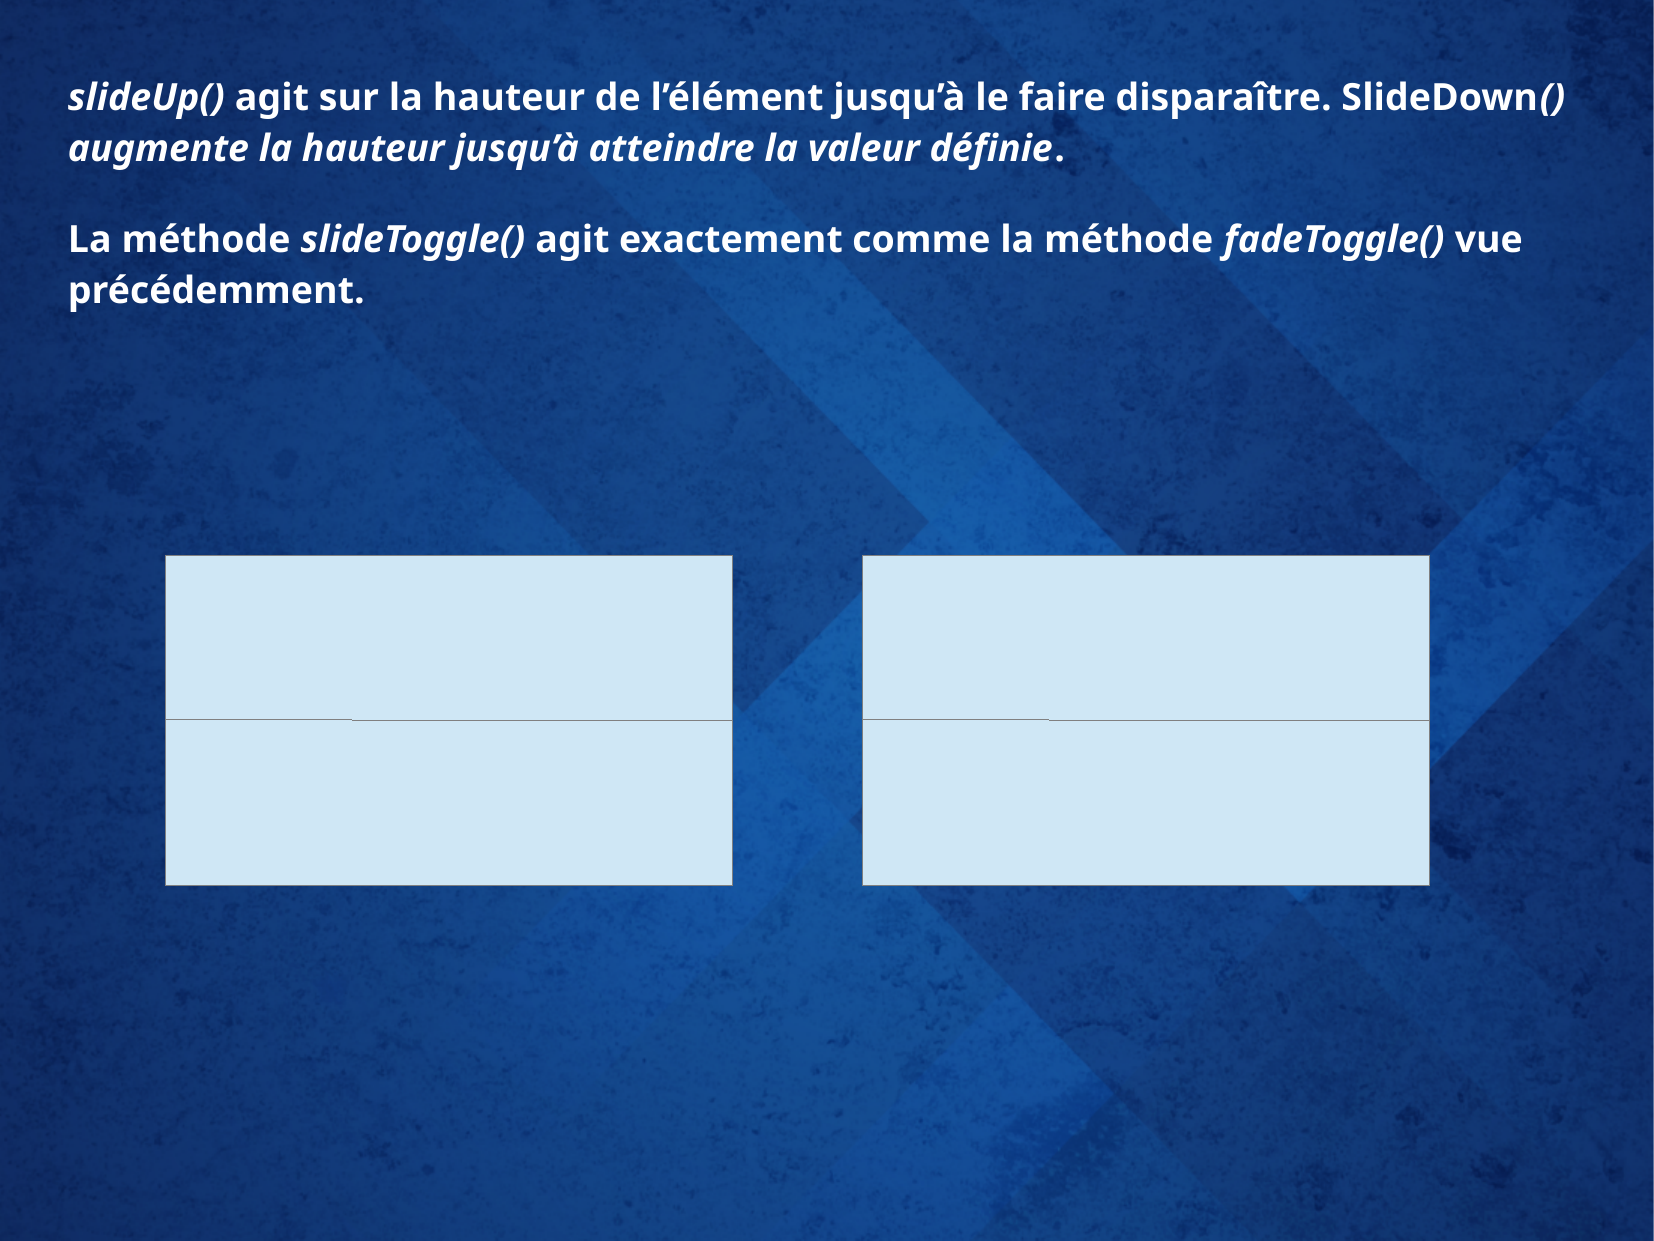

slideUp() agit sur la hauteur de l’élément jusqu’à le faire disparaître. SlideDown() augmente la hauteur jusqu’à atteindre la valeur définie.
La méthode slideToggle() agit exactement comme la méthode fadeToggle() vue précédemment.